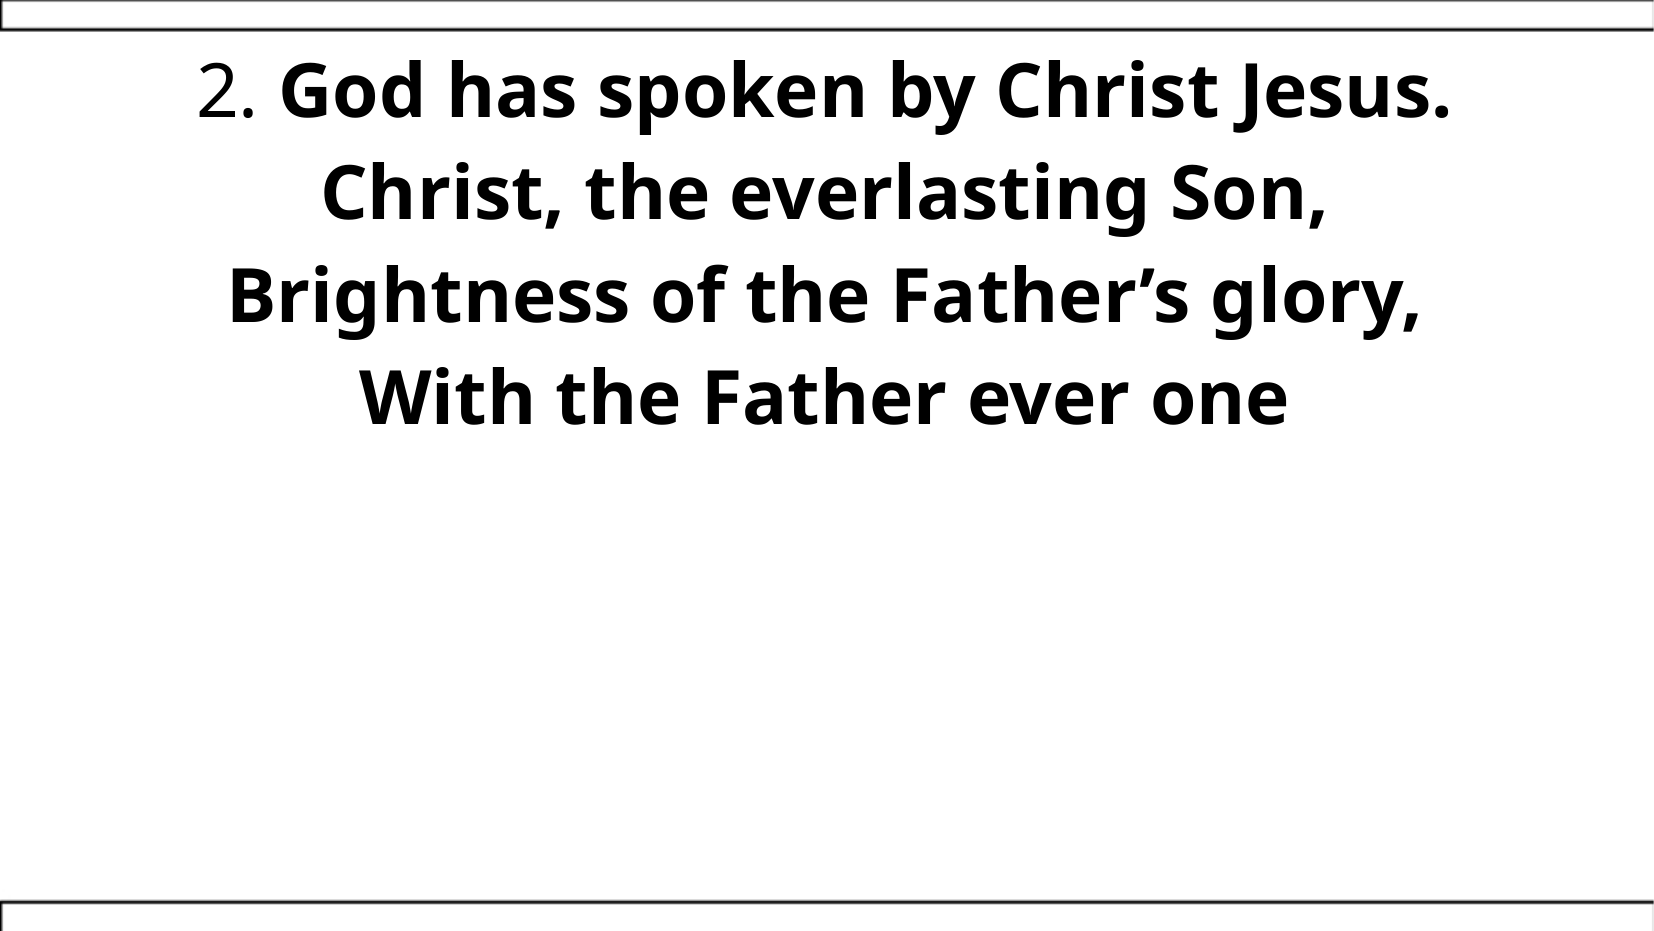

2. God has spoken by Christ Jesus.
Christ, the everlasting Son,
Brightness of the Father’s glory,
With the Father ever one